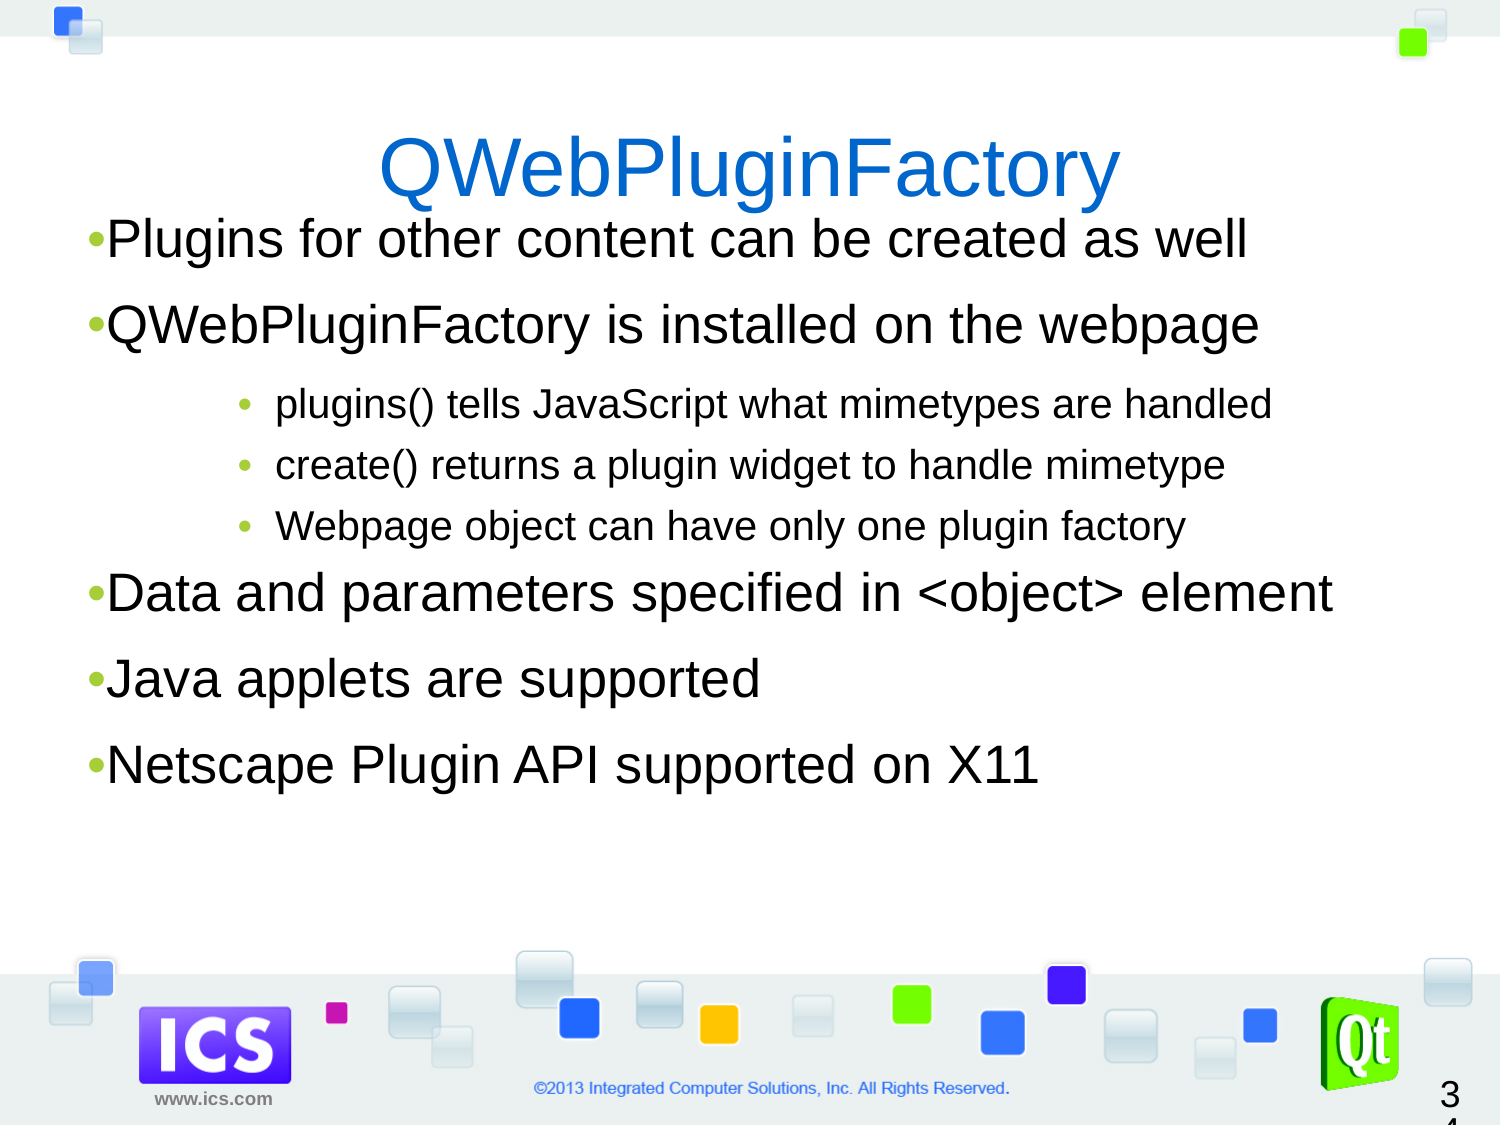

# QWebPluginFactory
Plugins for other content can be created as well
QWebPluginFactory is installed on the webpage
plugins() tells JavaScript what mimetypes are handled
create() returns a plugin widget to handle mimetype
Webpage object can have only one plugin factory
Data and parameters specified in <object> element
Java applets are supported
Netscape Plugin API supported on X11